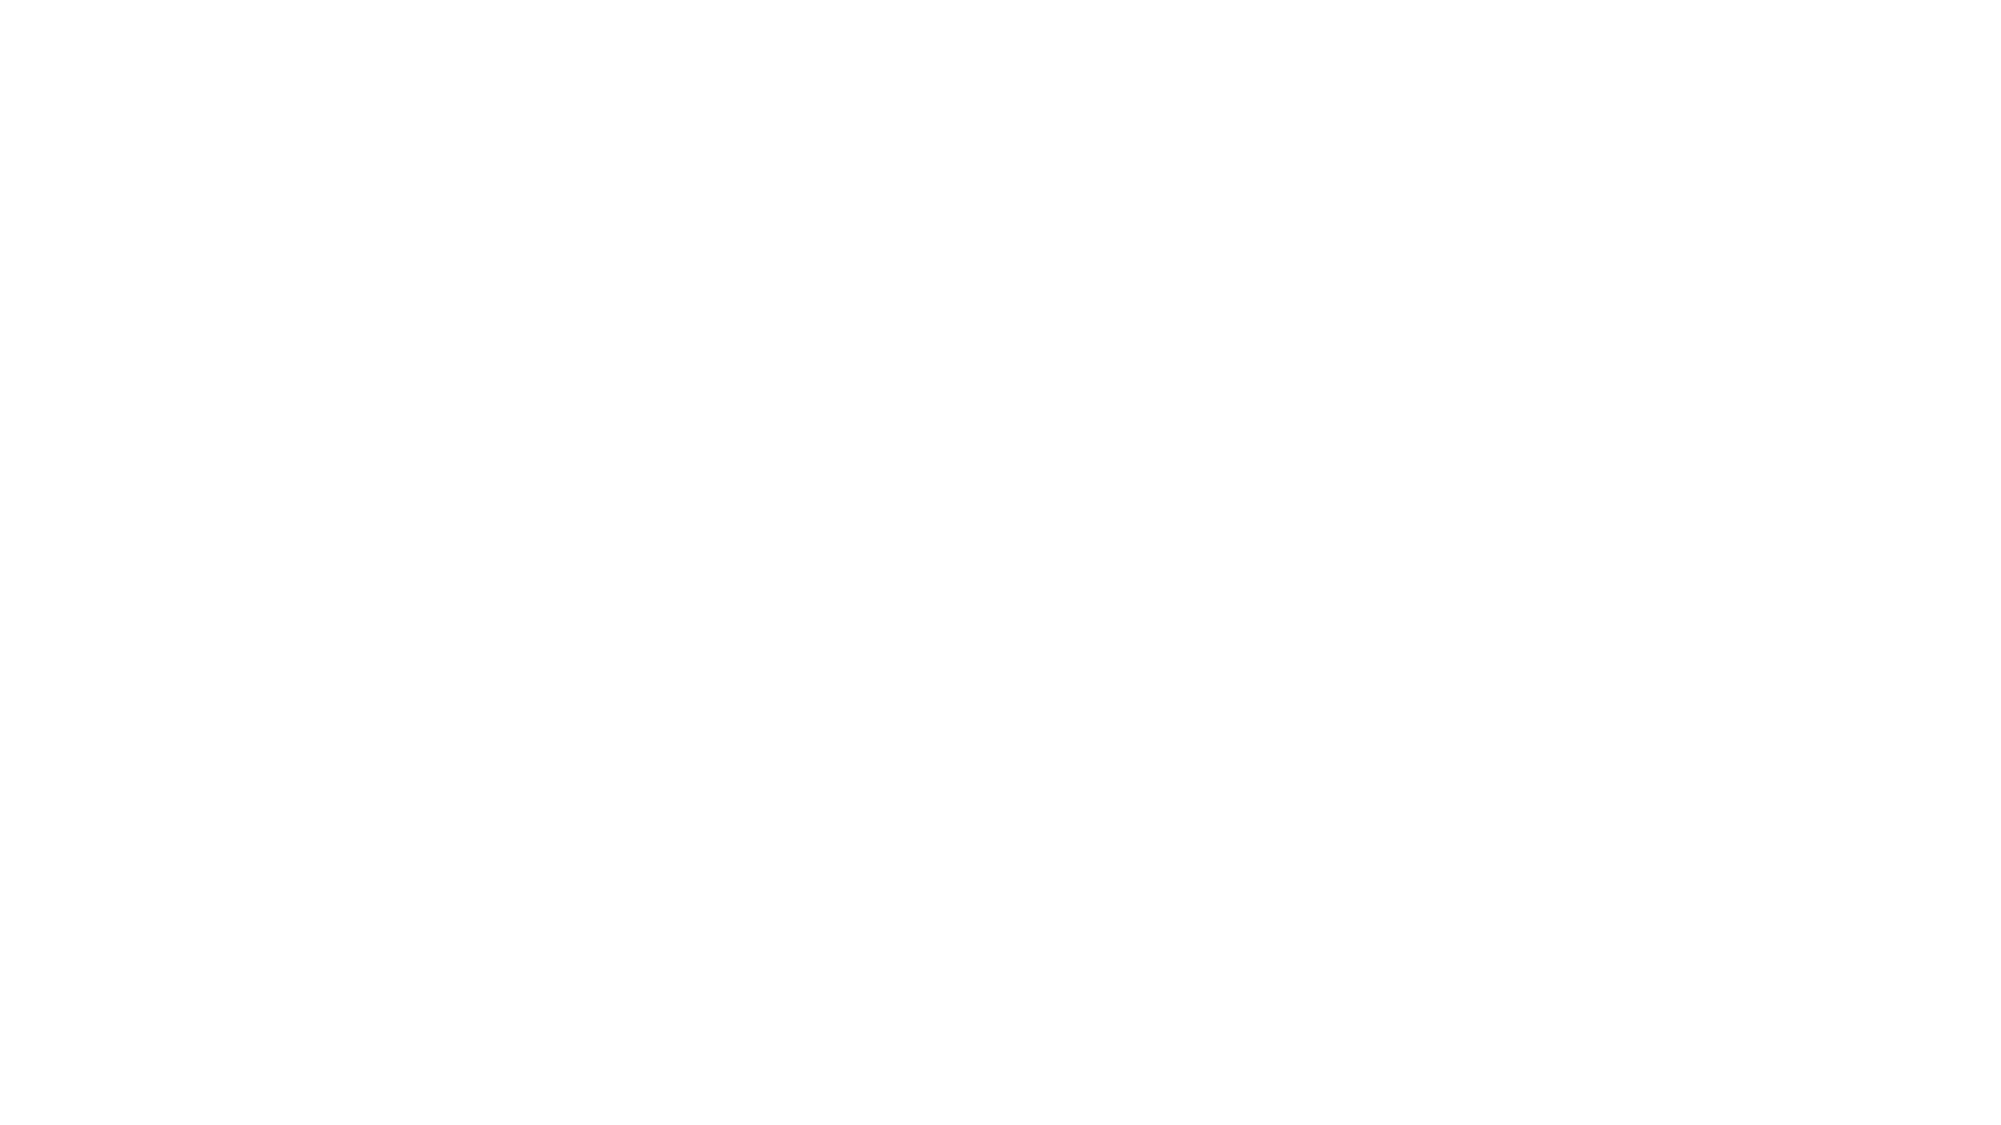

# PARTEA a-II-a-Alegerea temei proiectului
Tema aleasă: Barieră automată
Descrierea temei: Bariera este controlată prin intermediul unui motor DC, cu ajutorul unui senzor de distanță. Când un automobil se apropie la o distanță prestabilită de senzor, bariera se ridică, iar după ce acesta se îndepărtează de senzor bariera coboară. În acest proiect am introdus și un LCD care afișează distanța la care se află automobilul.